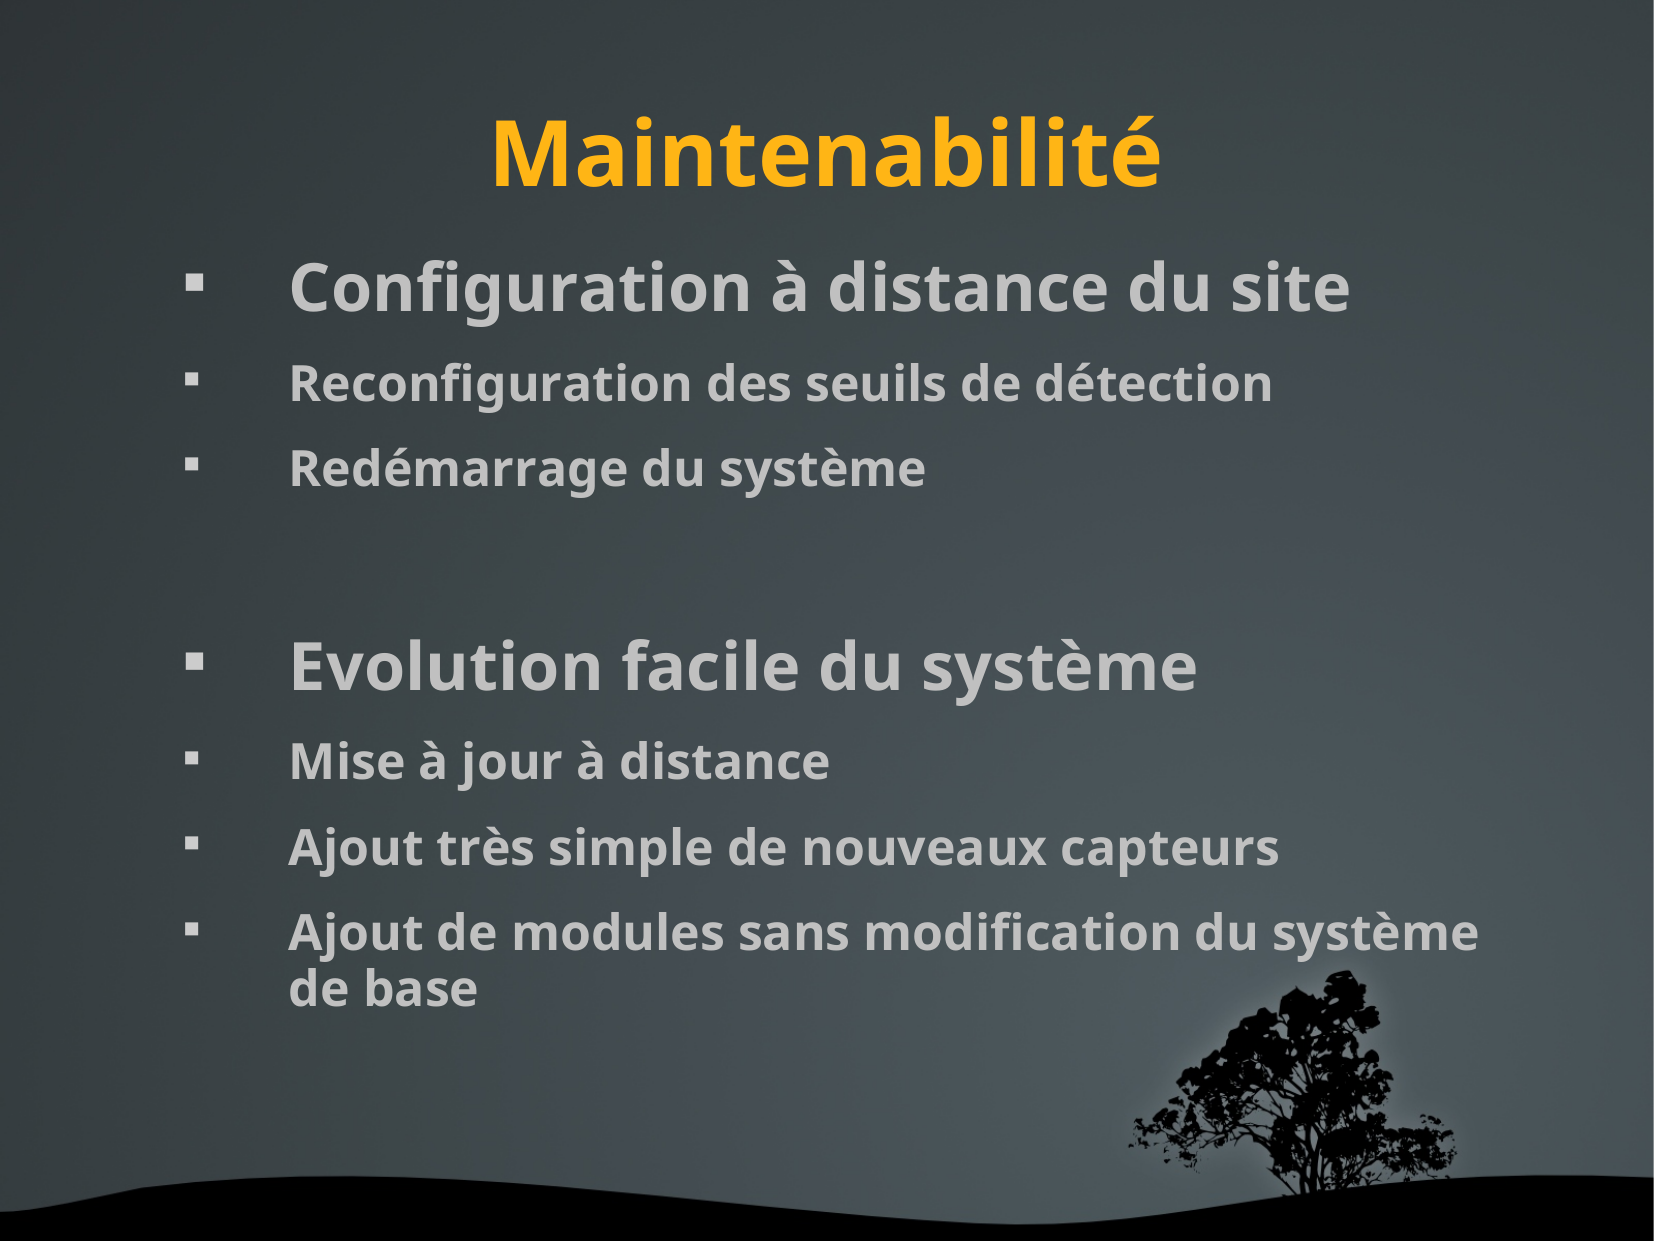

# Maintenabilité
Configuration à distance du site
Reconfiguration des seuils de détection
Redémarrage du système
Evolution facile du système
Mise à jour à distance
Ajout très simple de nouveaux capteurs
Ajout de modules sans modification du système de base